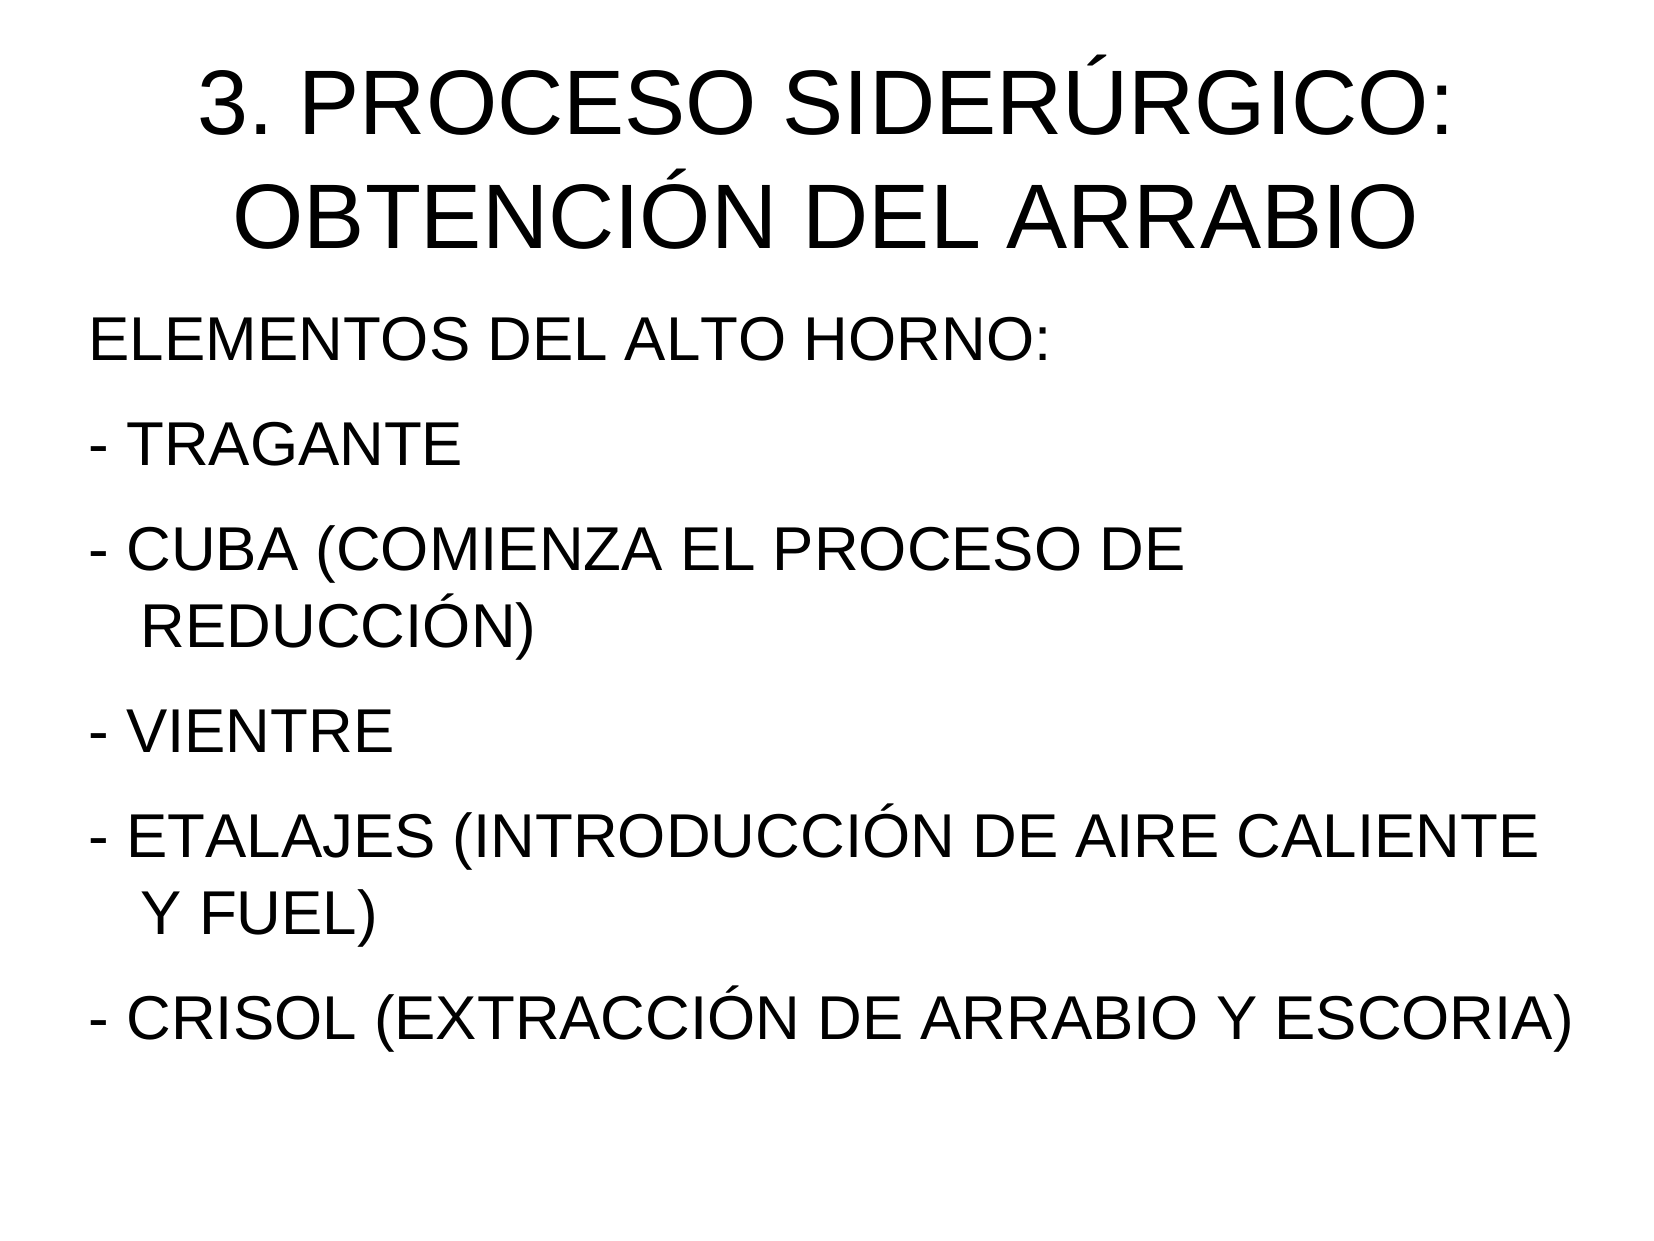

# 3. PROCESO SIDERÚRGICO: OBTENCIÓN DEL ARRABIO
ELEMENTOS DEL ALTO HORNO:
- TRAGANTE
- CUBA (COMIENZA EL PROCESO DE REDUCCIÓN)
- VIENTRE
- ETALAJES (INTRODUCCIÓN DE AIRE CALIENTE Y FUEL)
- CRISOL (EXTRACCIÓN DE ARRABIO Y ESCORIA)